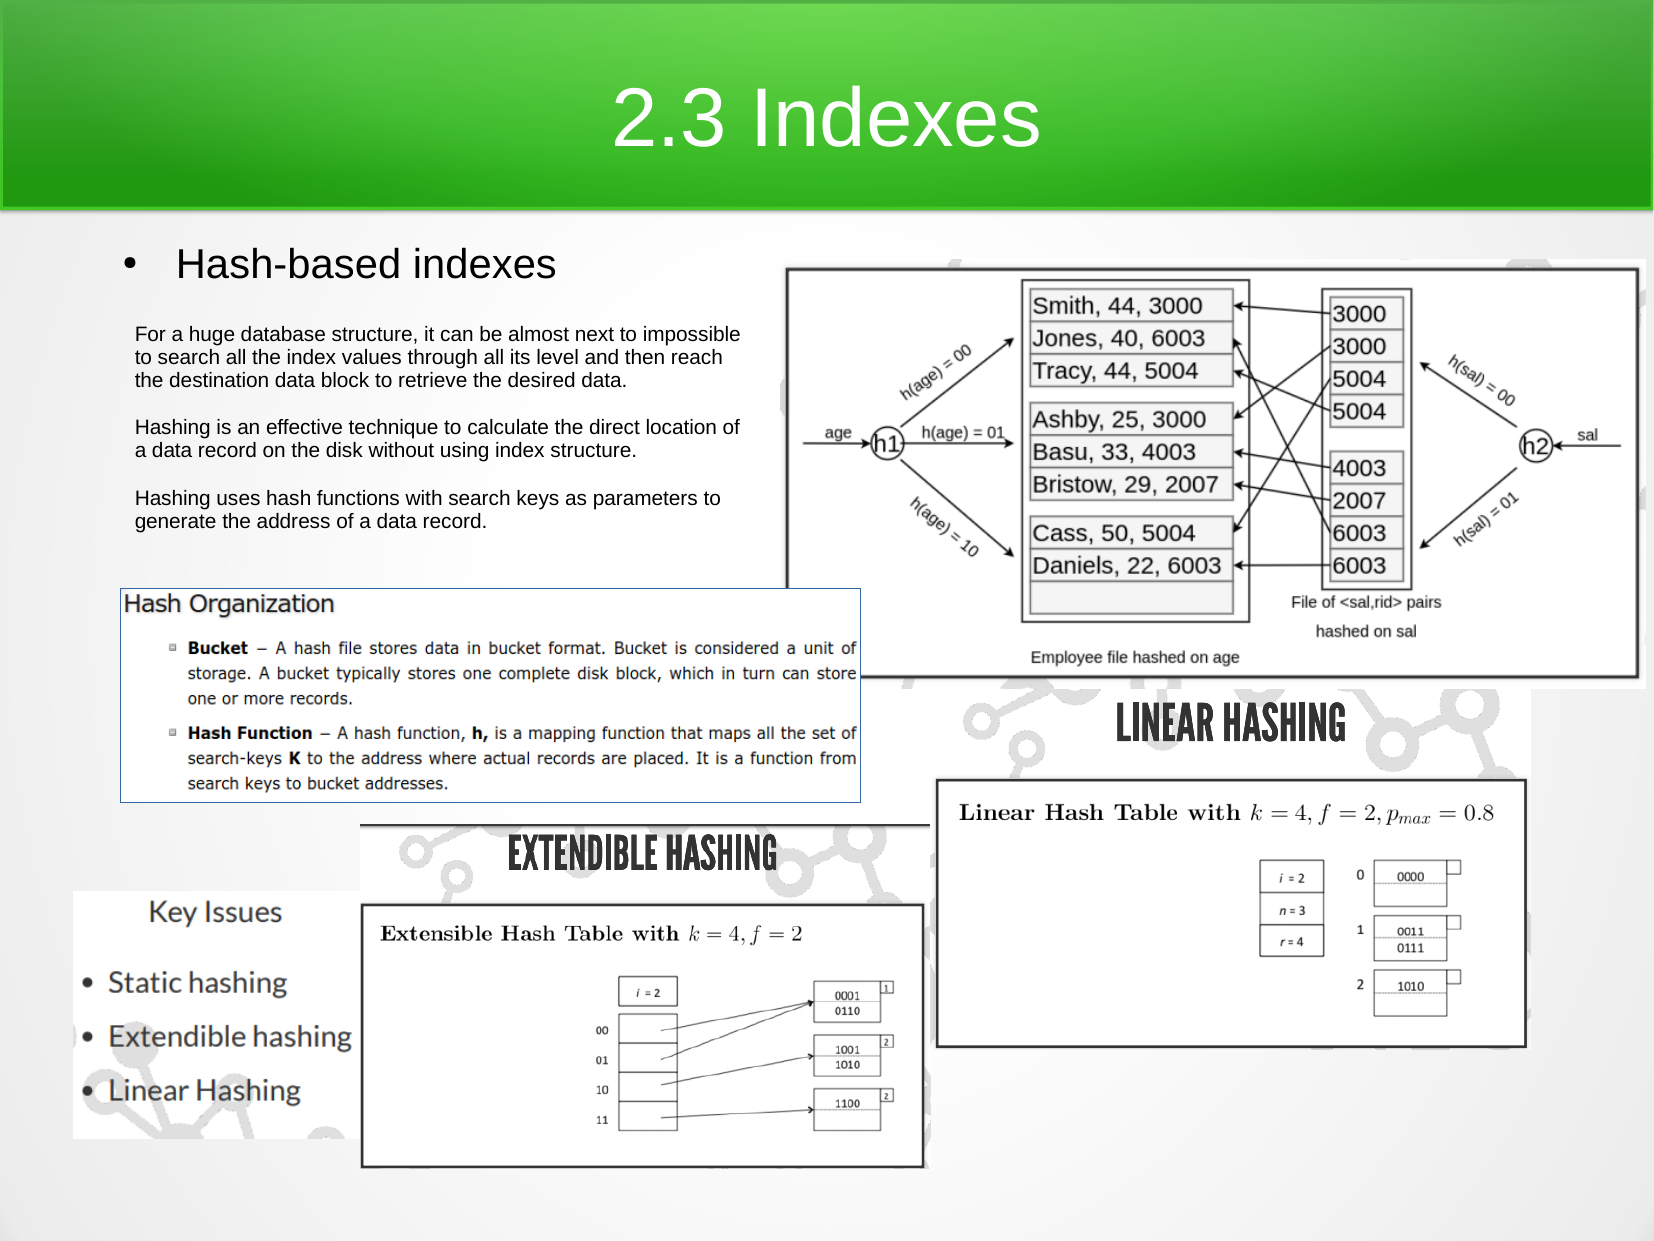

# 2.3 Indexes
Hash-based indexes
For a huge database structure, it can be almost next to impossible
to search all the index values through all its level and then reach
the destination data block to retrieve the desired data.
Hashing is an effective technique to calculate the direct location of
a data record on the disk without using index structure.
Hashing uses hash functions with search keys as parameters to
generate the address of a data record.